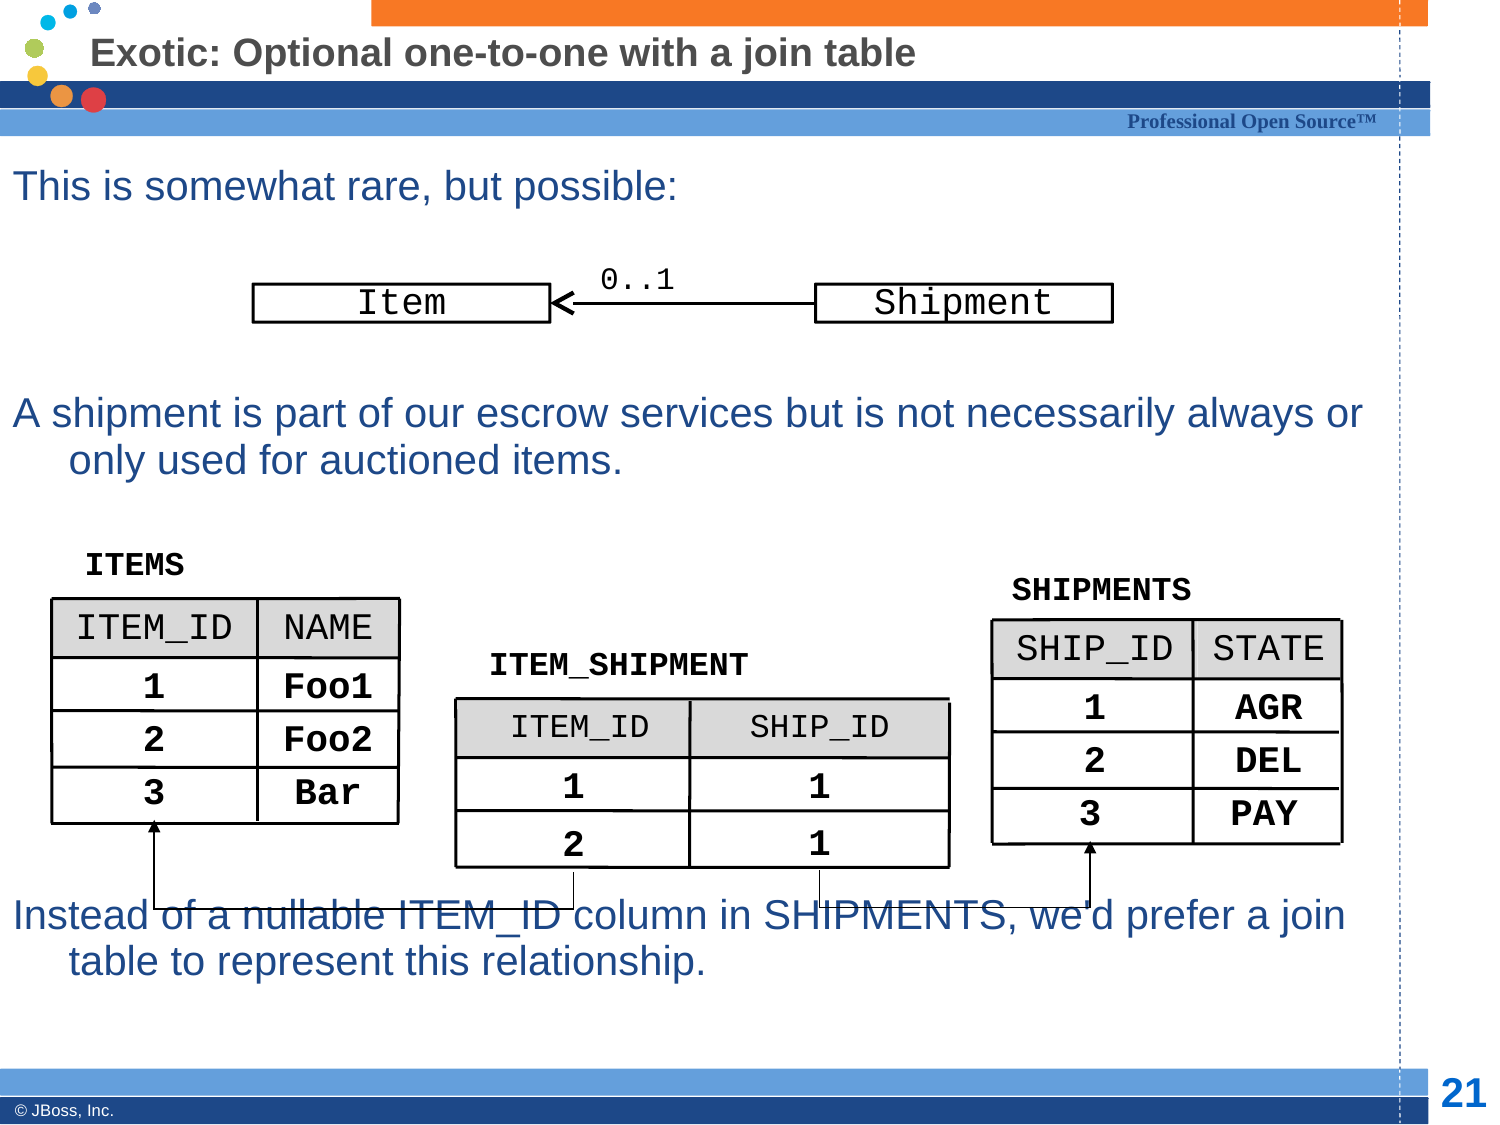

# Exotic: Optional one-to-one with a join table
This is somewhat rare, but possible:
A shipment is part of our escrow services but is not necessarily always or only used for auctioned items.
Instead of a nullable ITEM_ID column in SHIPMENTS, we'd prefer a join table to represent this relationship.
0..1
Item
Shipment
ITEMS
SHIPMENTS
ITEM_ID
NAME
STATE
SHIP_ID
ITEM_SHIPMENT
1
Foo1
1
AGR
ITEM_ID
SHIP_ID
2
Foo2
2
DEL
1
1
3
Bar
3
PAY
1
2